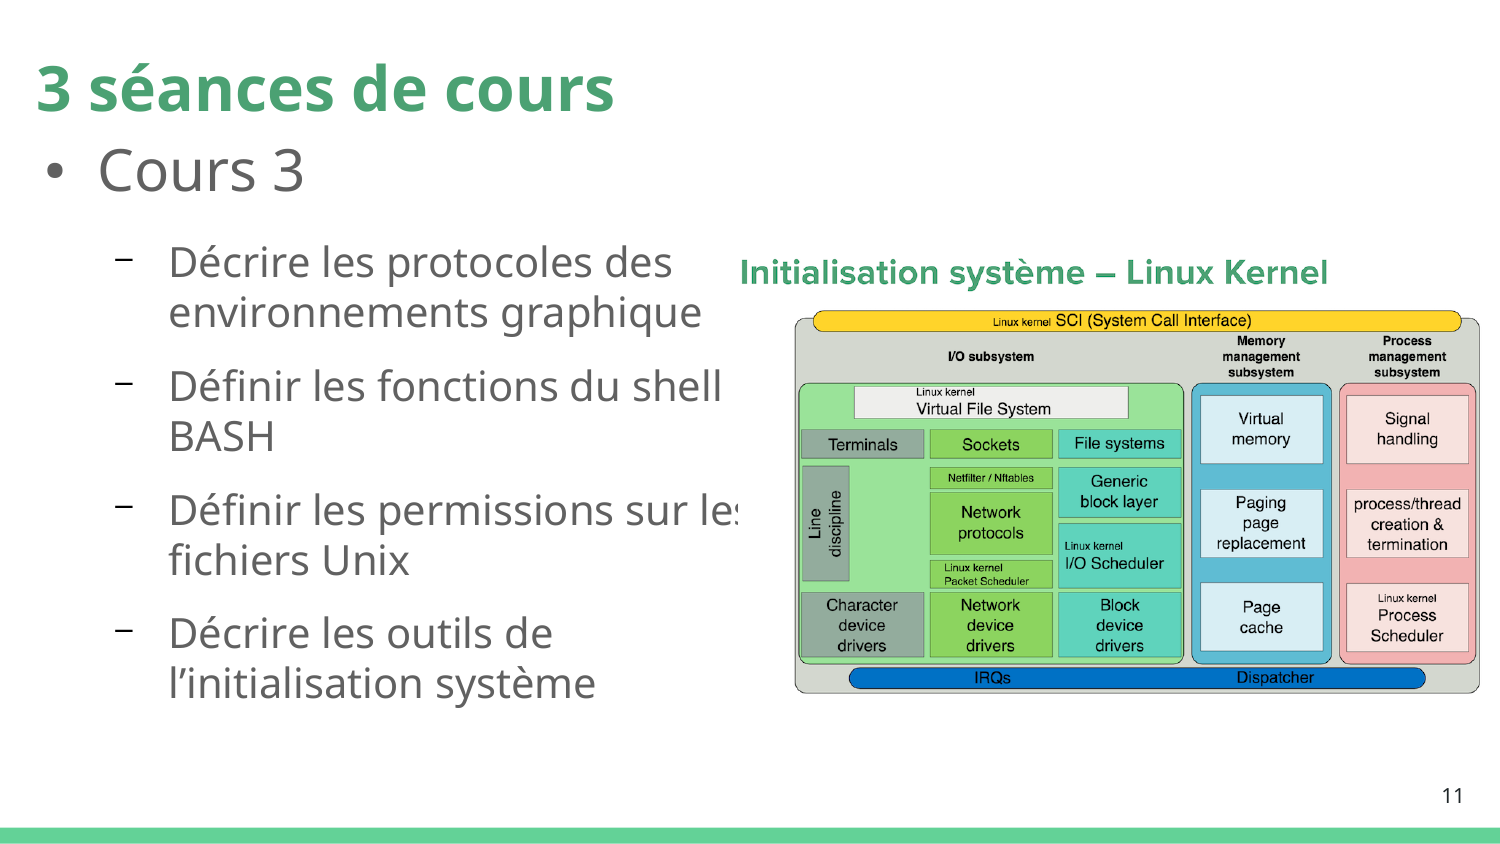

# 3 séances de cours
Cours 3
Décrire les protocoles des environnements graphique
Définir les fonctions du shell BASH
Définir les permissions sur les fichiers Unix
Décrire les outils de l’initialisation système